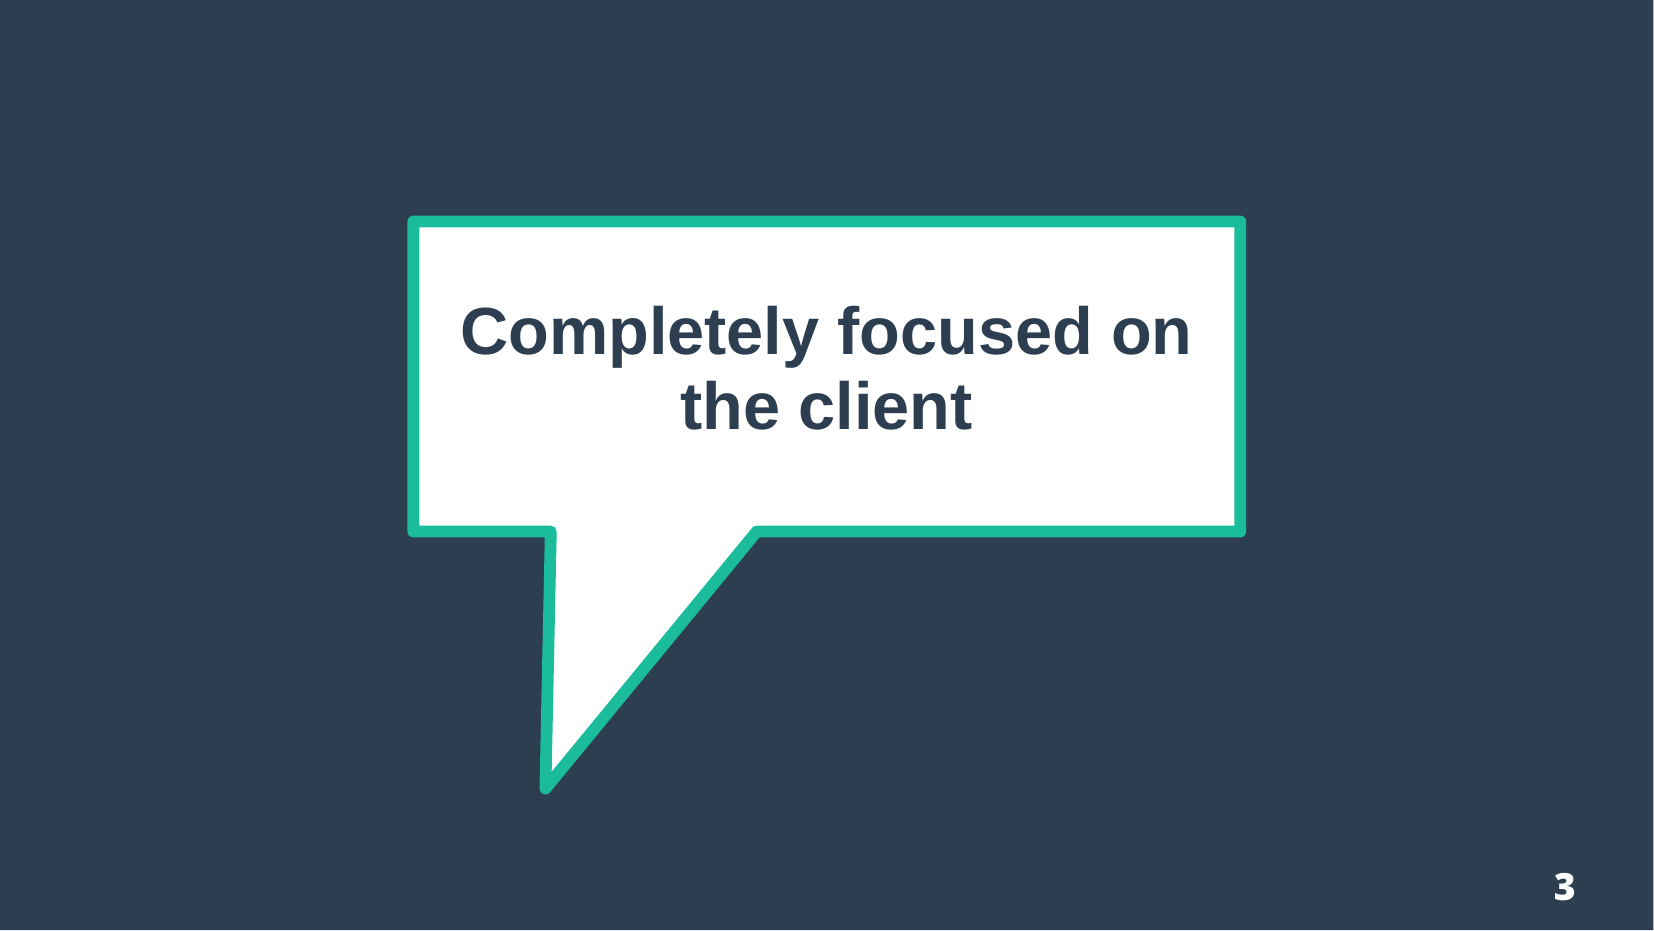

# Completely focused on the client
3